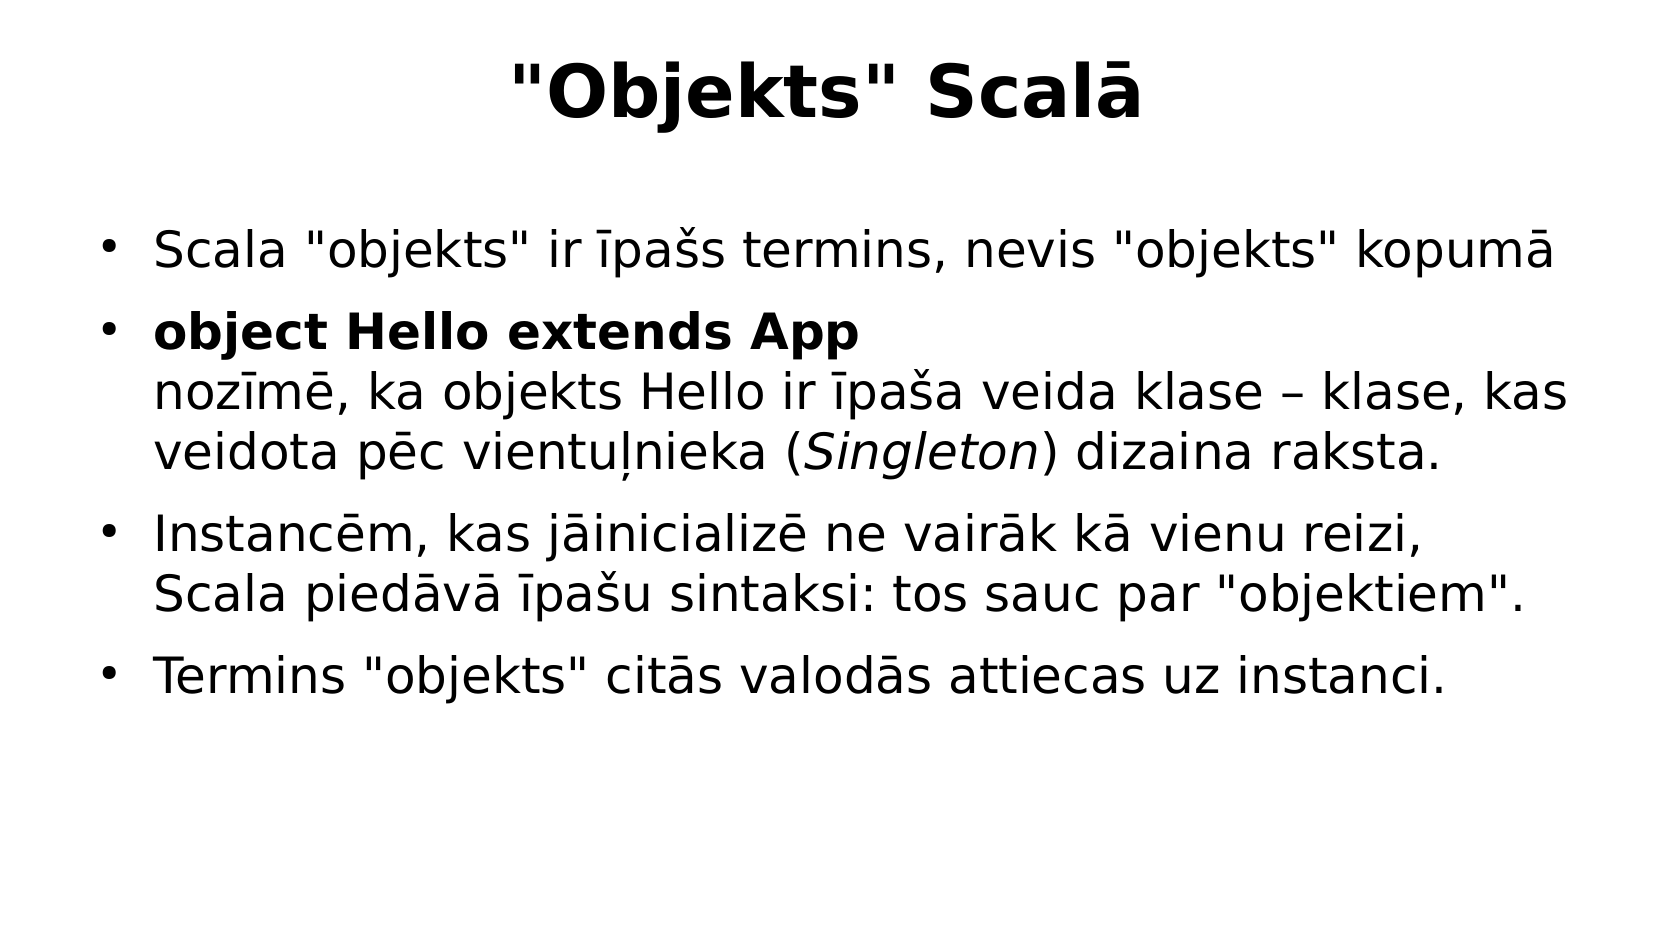

# "Objekts" Scalā
Scala "objekts" ir īpašs termins, nevis "objekts" kopumā
object Hello extends App
nozīmē, ka objekts Hello ir īpaša veida klase – klase, kas veidota pēc vientuļnieka (Singleton) dizaina raksta.
Instancēm, kas jāinicializē ne vairāk kā vienu reizi, Scala piedāvā īpašu sintaksi: tos sauc par "objektiem".
Termins "objekts" citās valodās attiecas uz instanci.